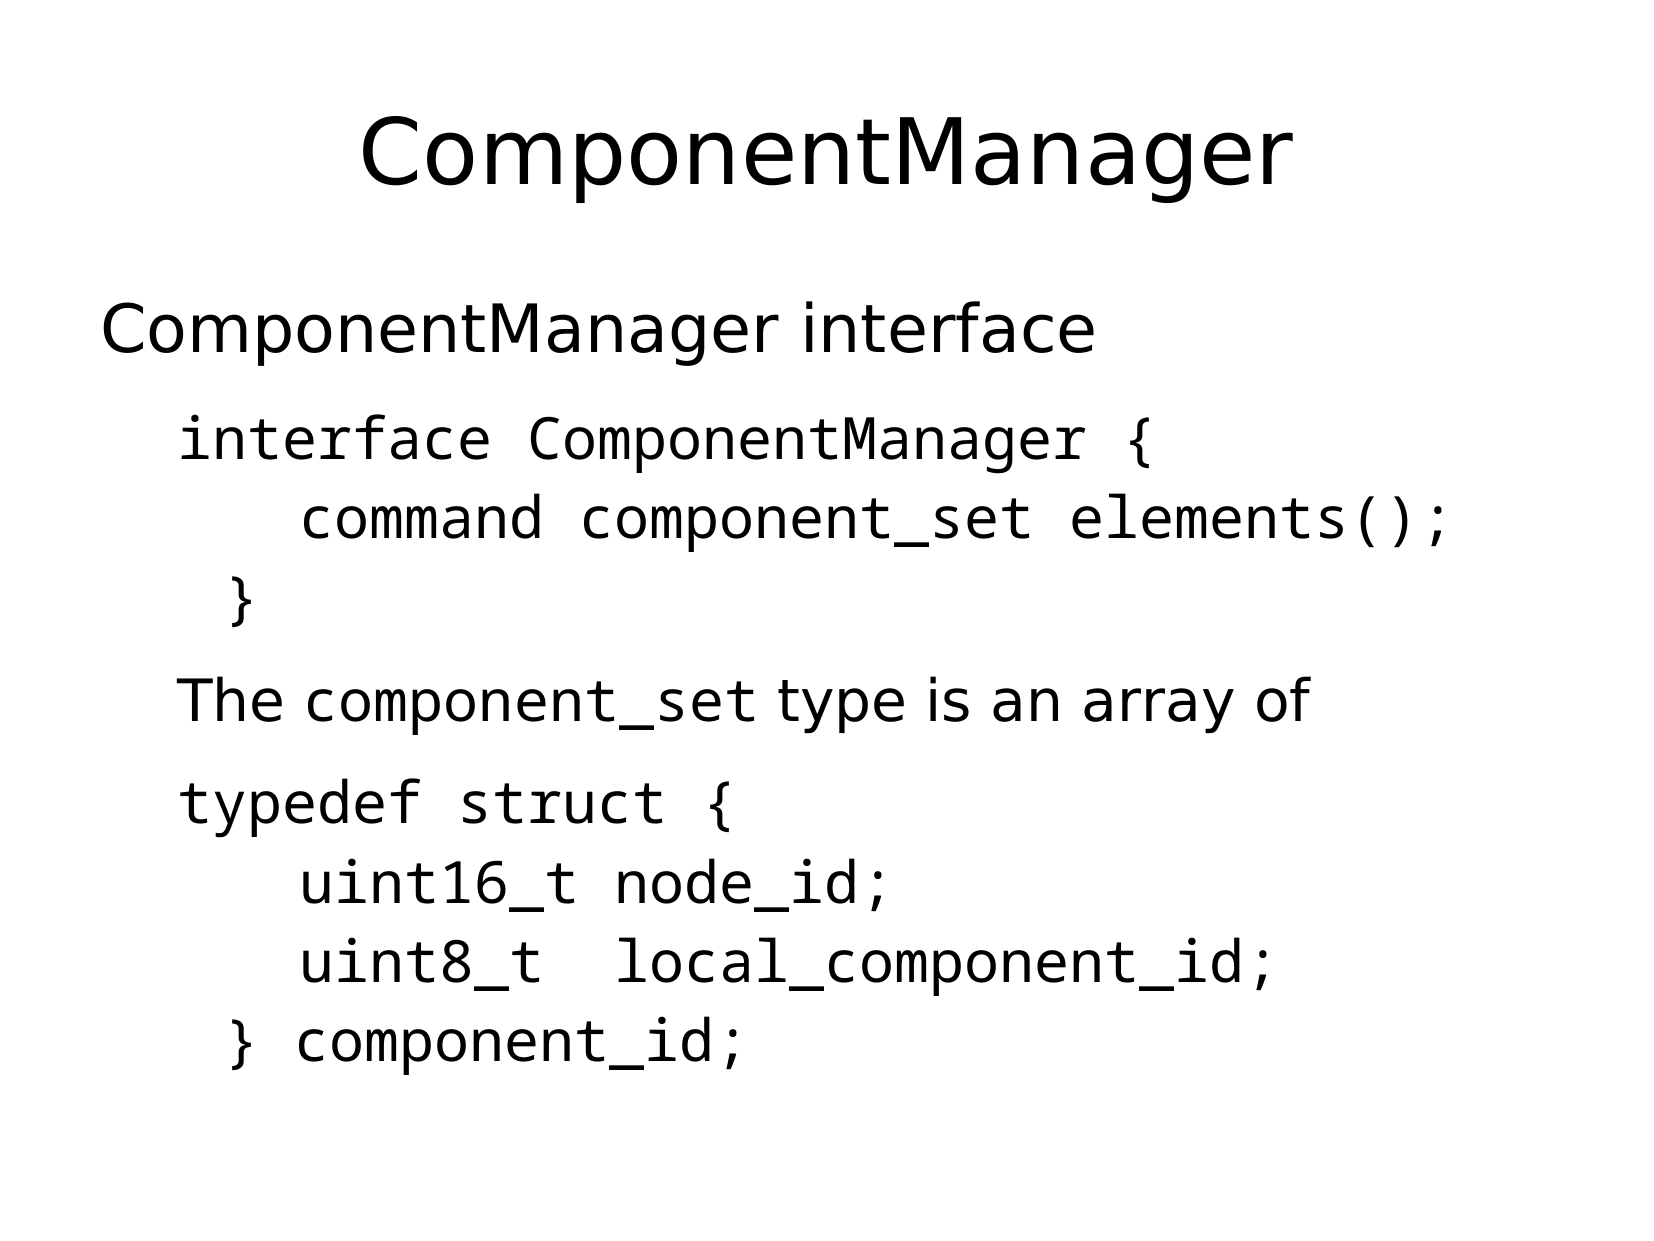

# ComponentManager
ComponentManager interface
interface ComponentManager {
	command component_set elements();
}
The component_set type is an array of
typedef struct {
	uint16_t node_id;
	uint8_t local_component_id;
} component_id;